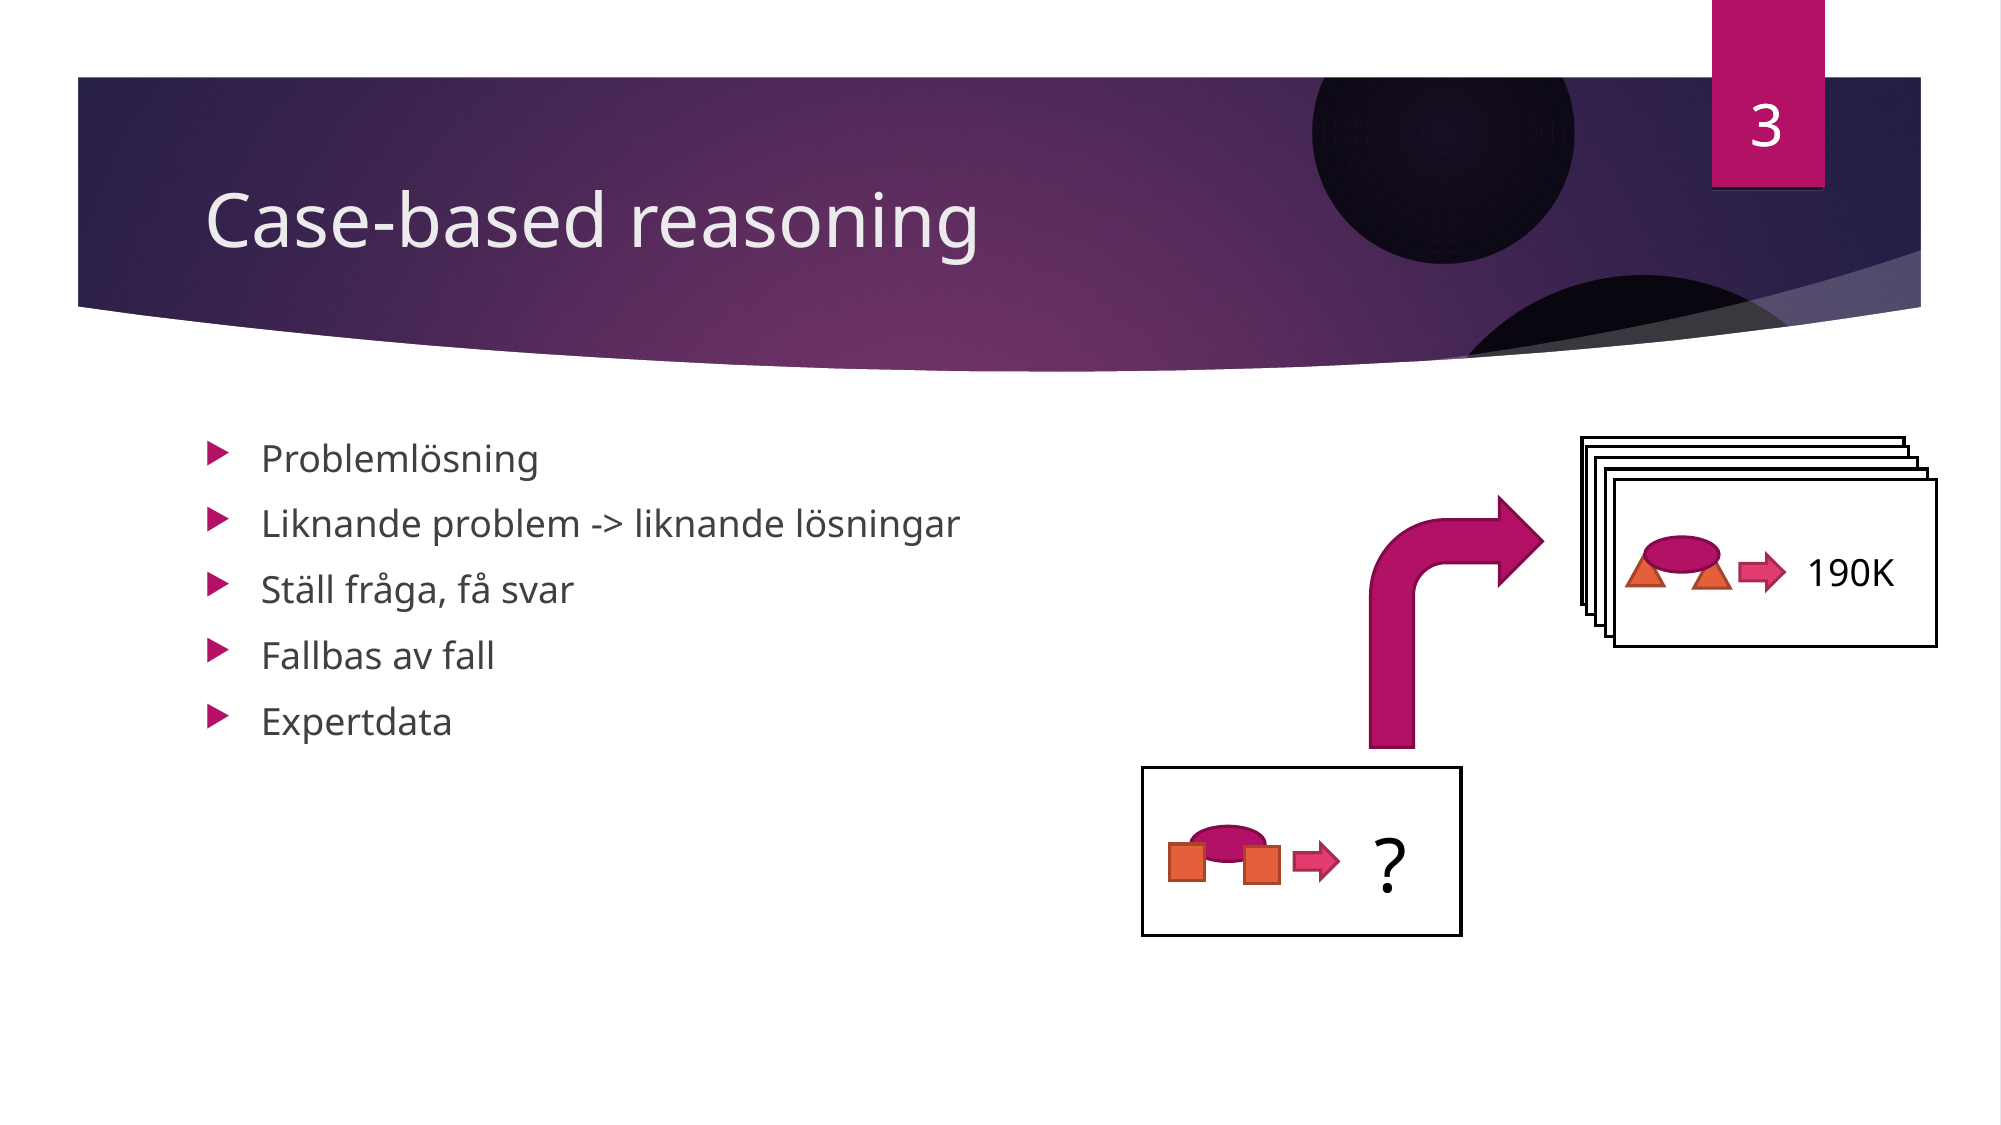

# Case-based reasoning
Problemlösning
Liknande problem -> liknande lösningar
Ställ fråga, få svar
Fallbas av fall
Expertdata
190K
?